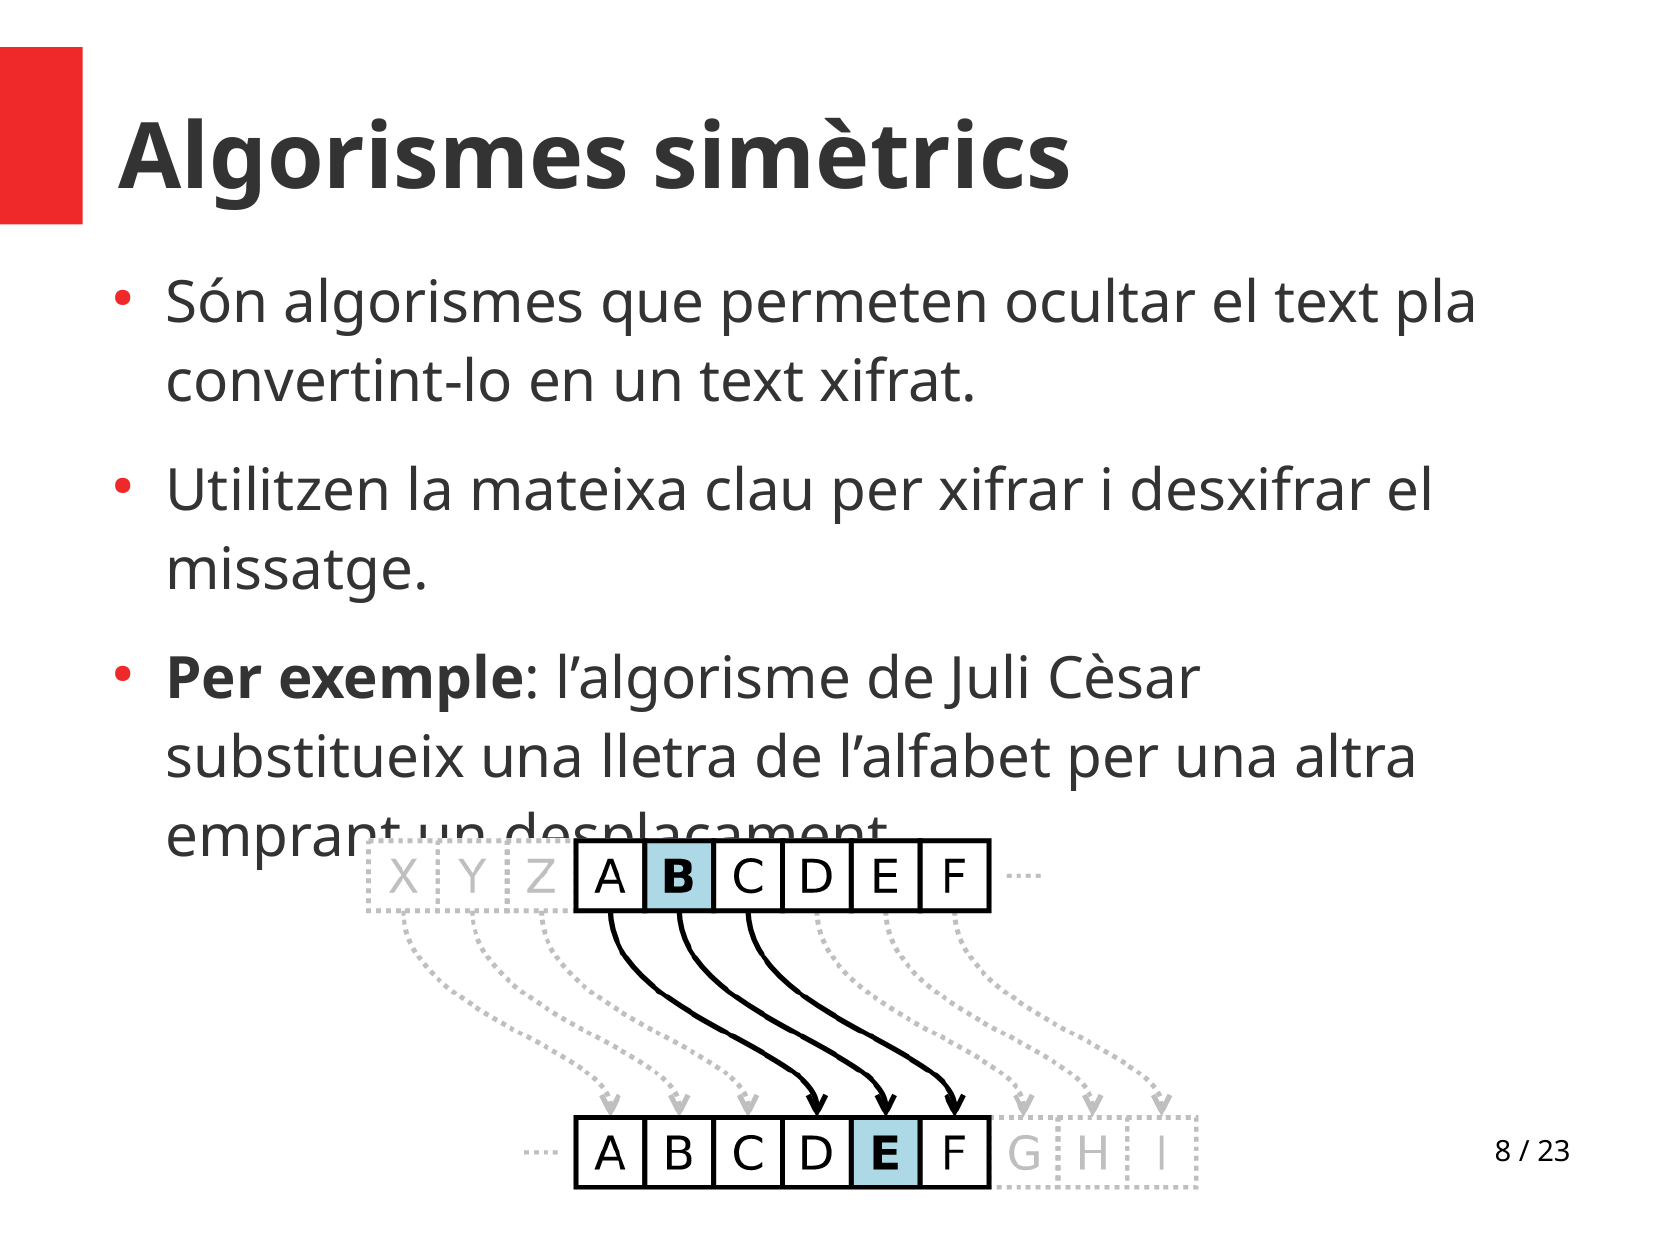

# Algorismes simètrics
Són algorismes que permeten ocultar el text pla convertint-lo en un text xifrat.
Utilitzen la mateixa clau per xifrar i desxifrar el missatge.
Per exemple: l’algorisme de Juli Cèsar substitueix una lletra de l’alfabet per una altra emprant un desplaçament.
8